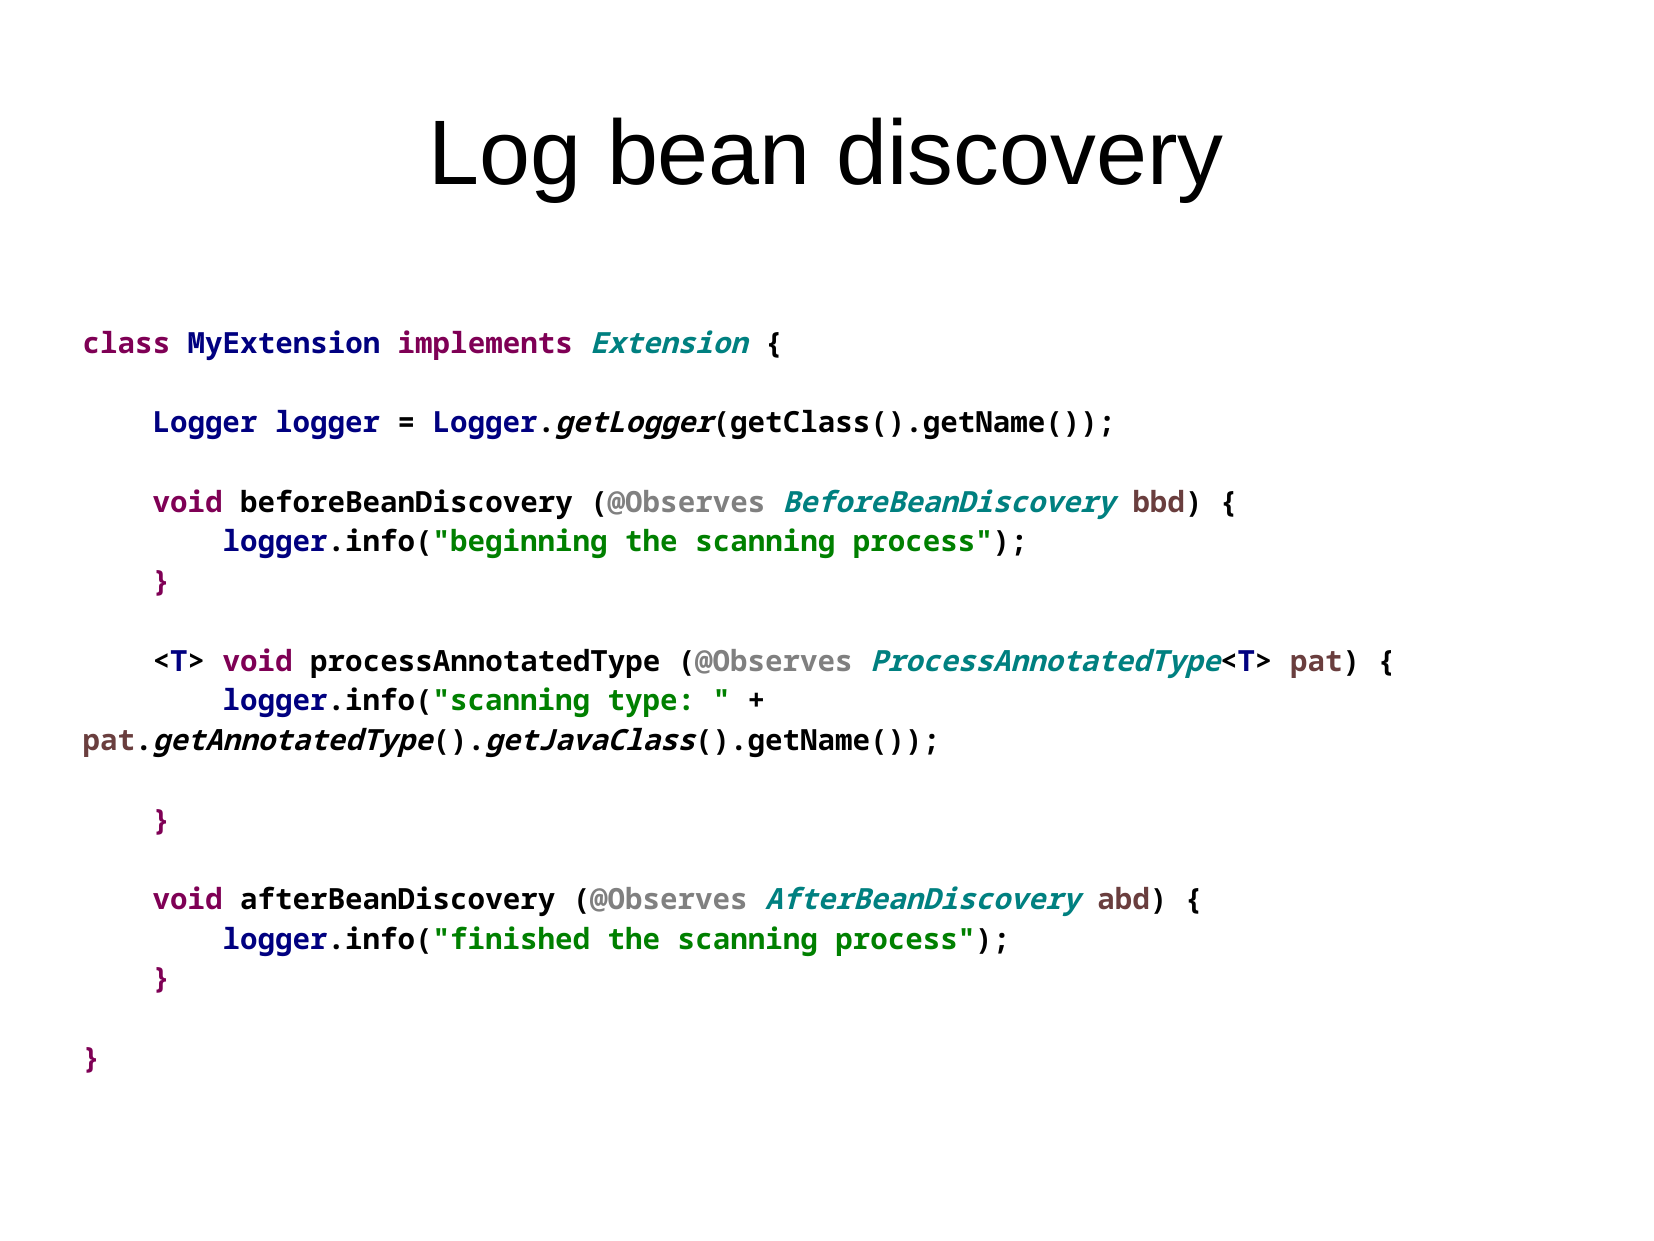

# Log bean discovery
class MyExtension implements Extension {
 Logger logger = Logger.getLogger(getClass().getName());
 void beforeBeanDiscovery (@Observes BeforeBeanDiscovery bbd) {
 logger.info("beginning the scanning process");
 }
 <T> void processAnnotatedType (@Observes ProcessAnnotatedType<T> pat) {
 logger.info("scanning type: " + pat.getAnnotatedType().getJavaClass().getName());
 }
 void afterBeanDiscovery (@Observes AfterBeanDiscovery abd) {
 logger.info("finished the scanning process");
 }
}